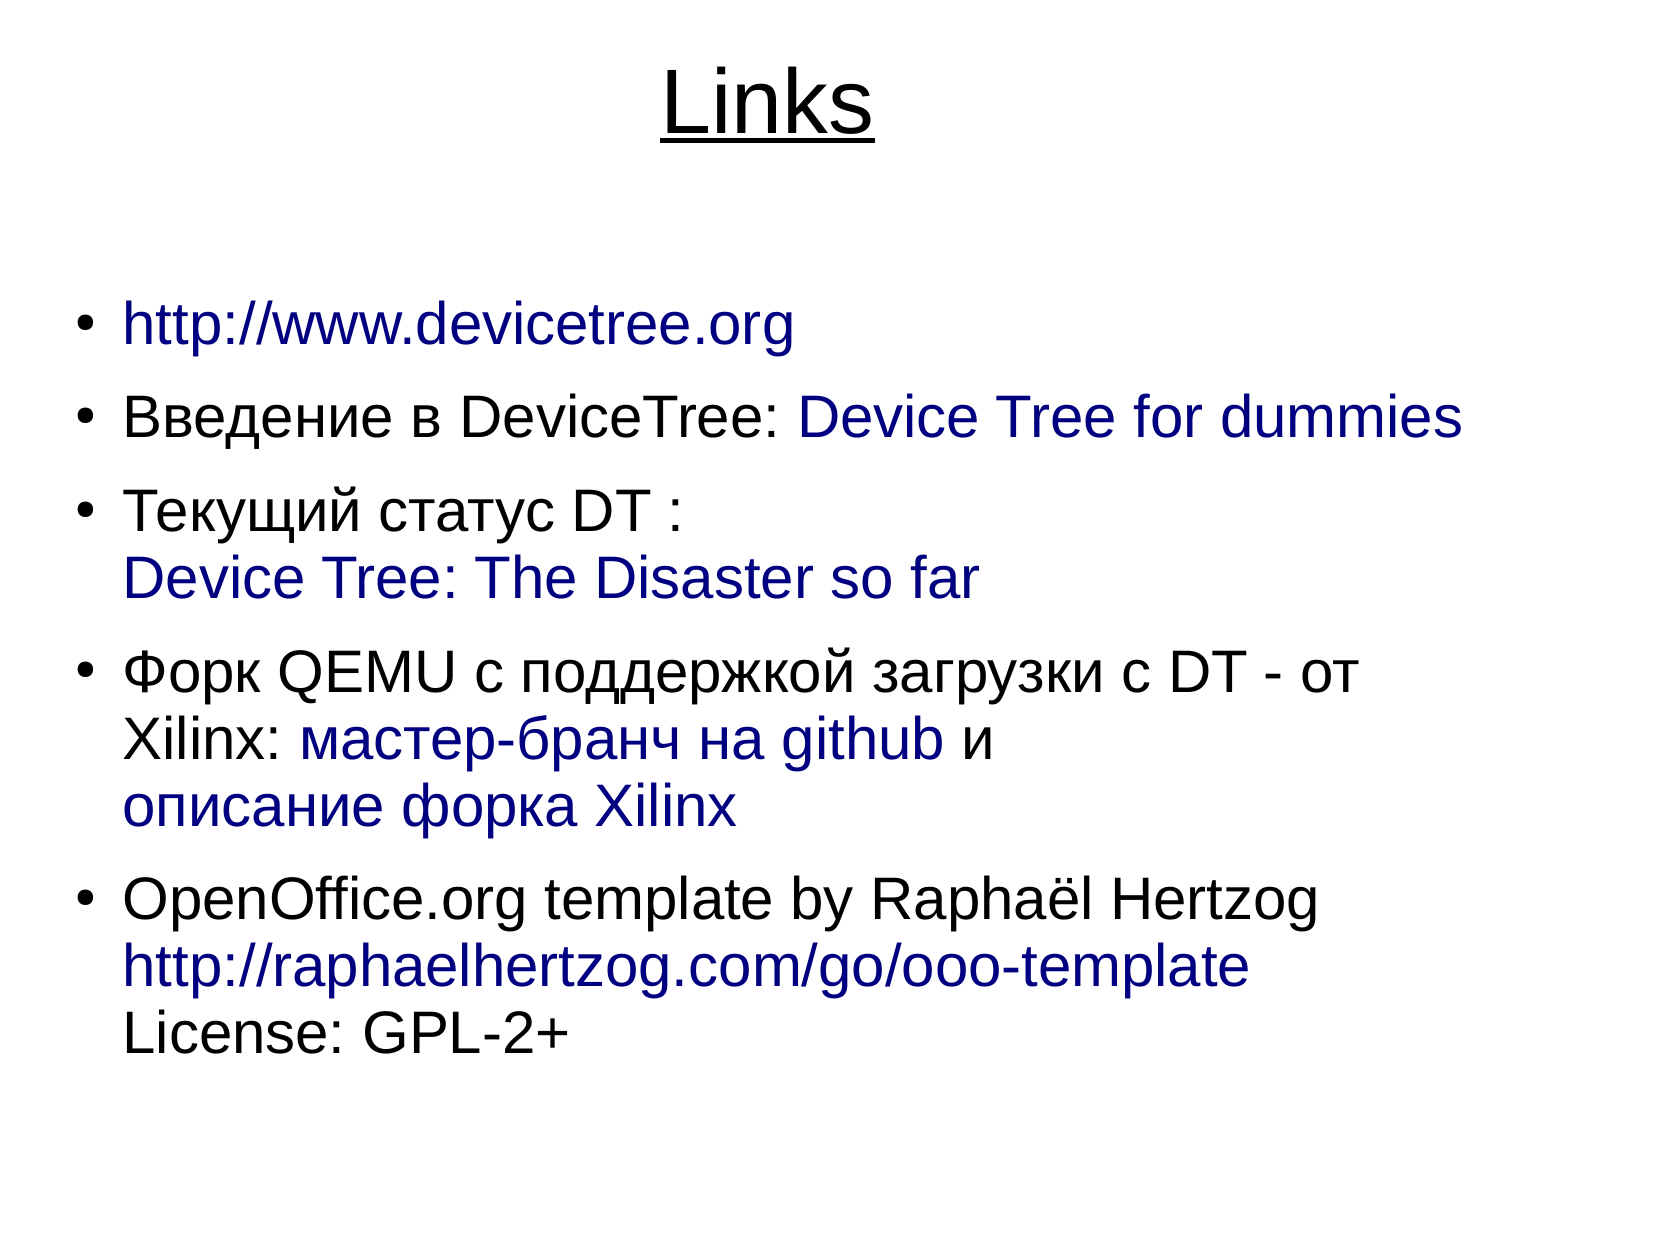

# Links
http://www.devicetree.org
Введение в DeviceTree: Device Tree for dummies
Текущий статус DT : Device Tree: The Disaster so far
Форк QEMU с поддержкой загрузки с DT - от Xilinx: мастер-бранч на github и описание форка Xilinx
OpenOffice.org template by Raphaël Hertzog
http://raphaelhertzog.com/go/ooo-template
License: GPL-2+